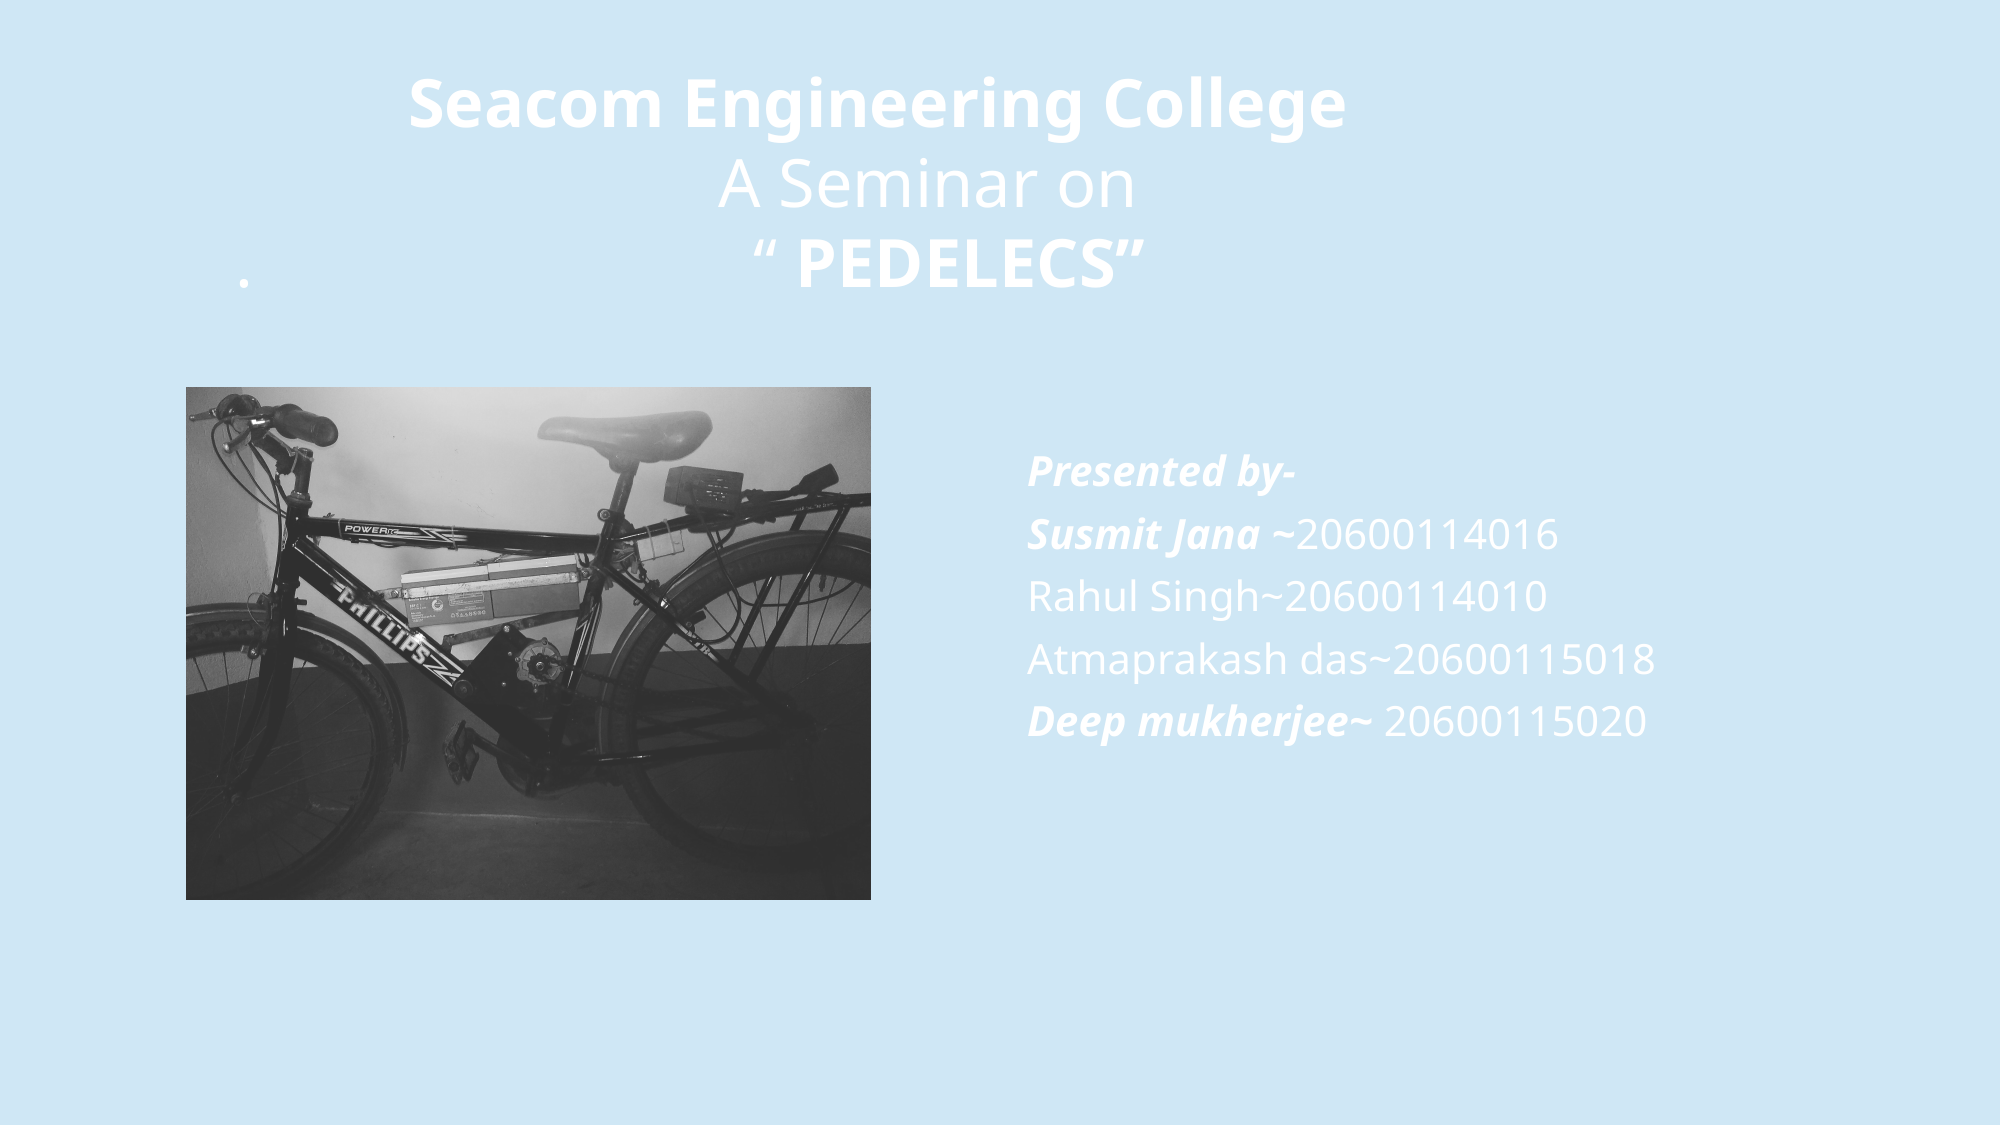

# Seacom Engineering College A Seminar on . “ PEDELECS”
Presented by-
Susmit Jana ~20600114016
Rahul Singh~20600114010
Atmaprakash das~20600115018
Deep mukherjee~ 20600115020